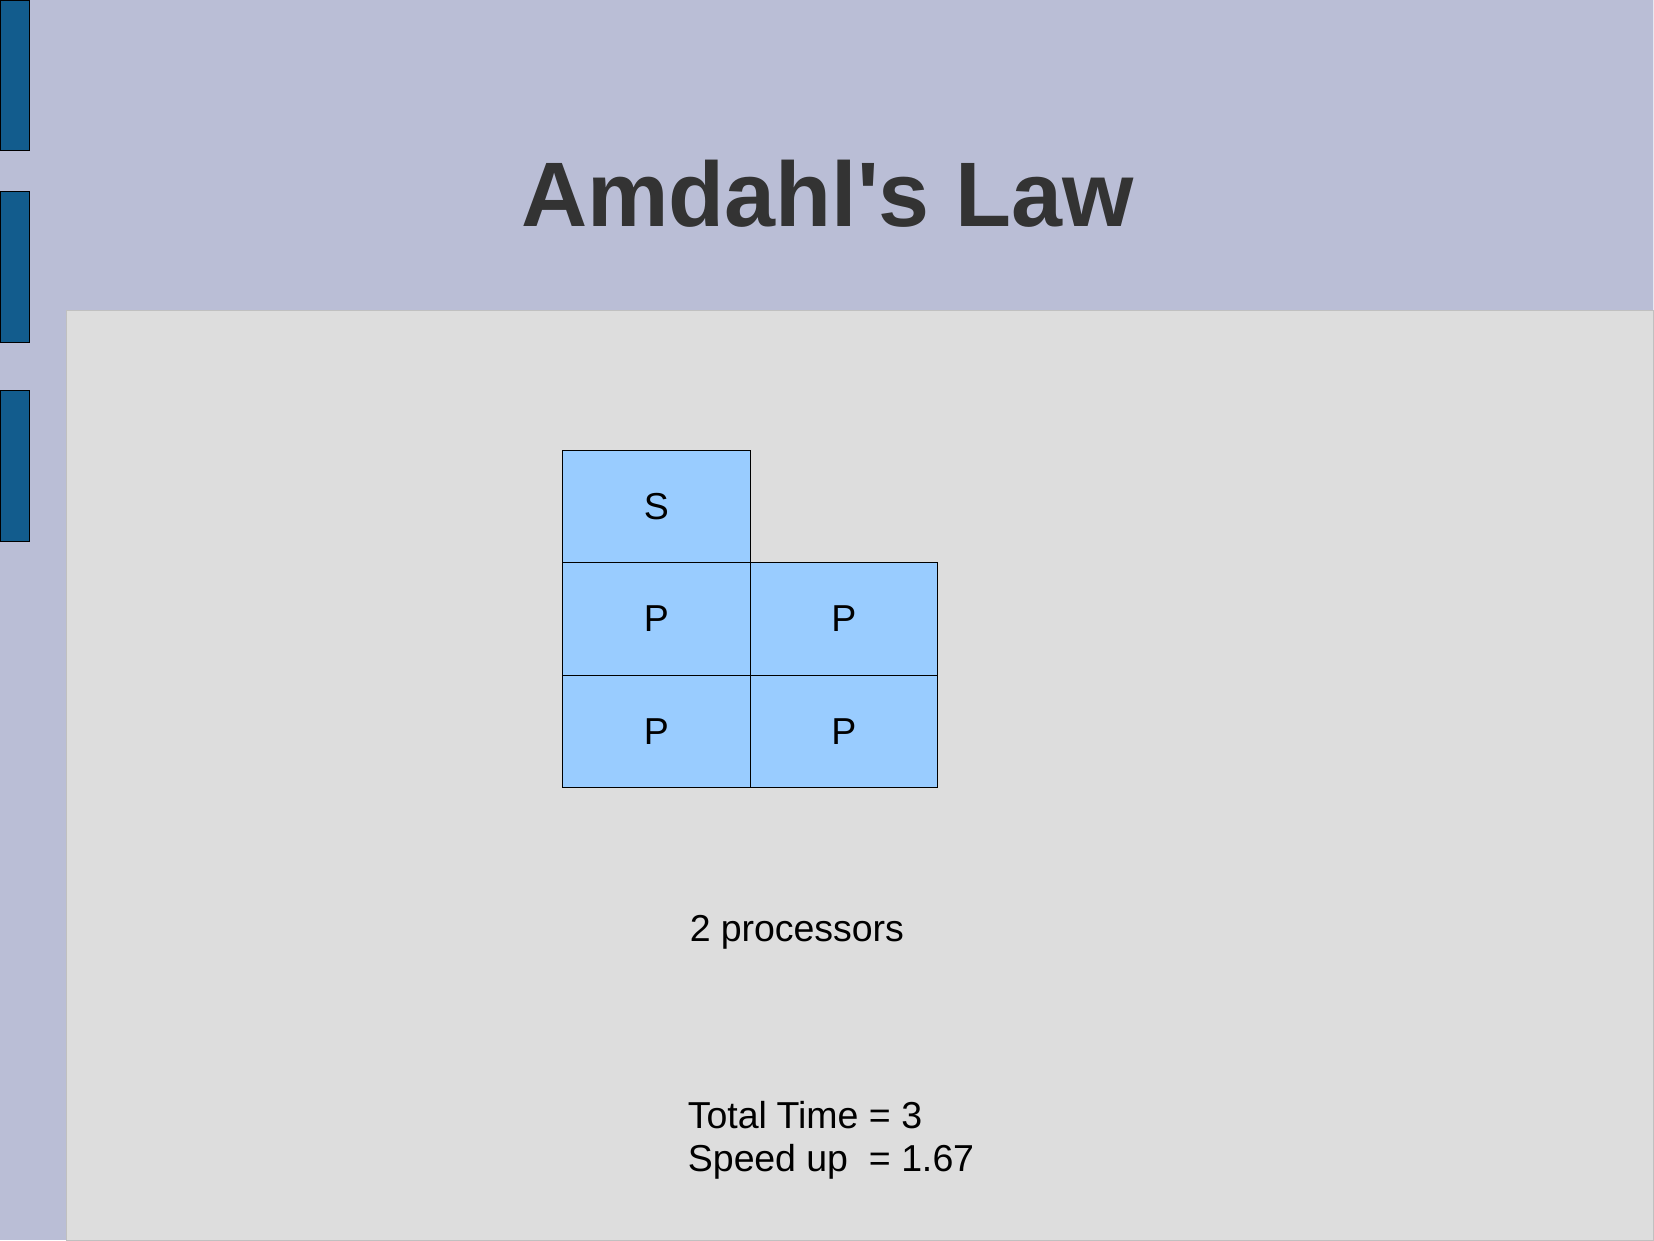

# Amdahl's Law
S
P
P
P
P
2 processors
Total Time = 3
Speed up = 1.67